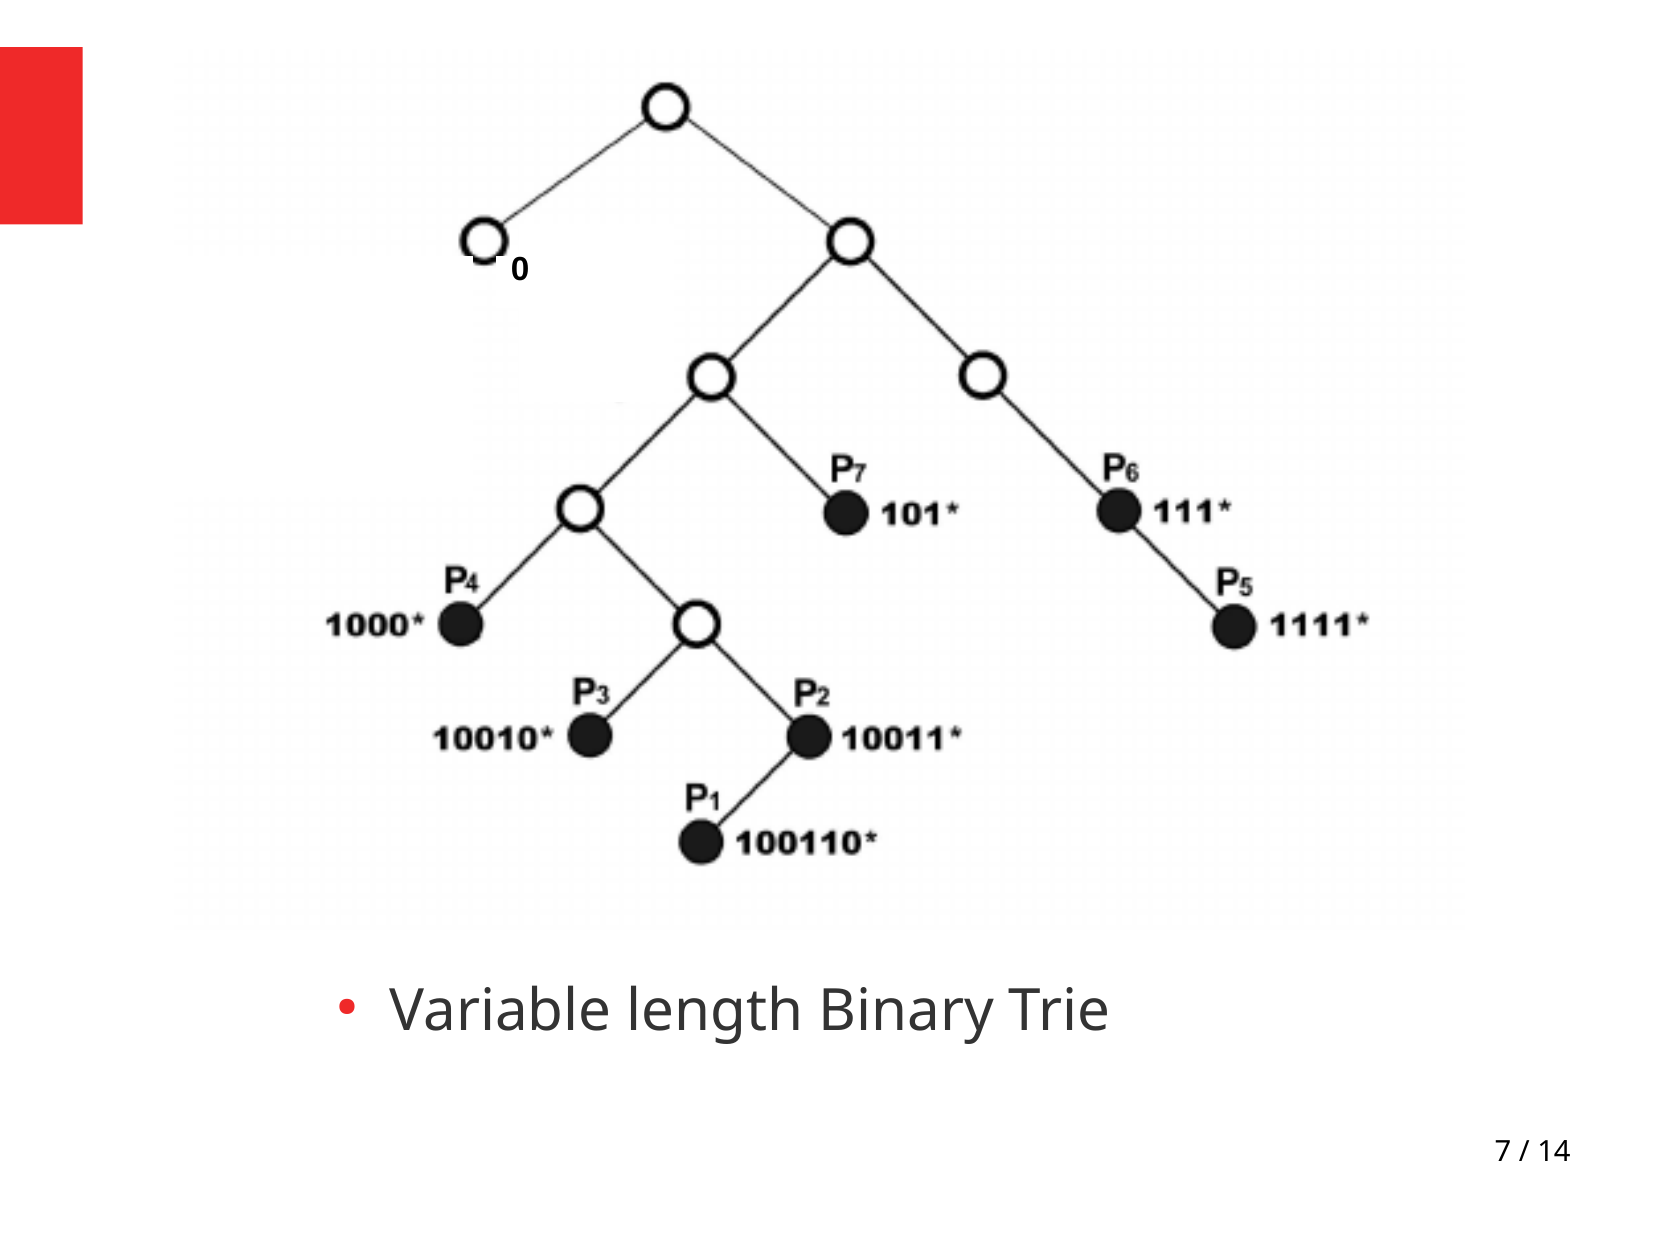

# 0
0
Variable length Binary Trie
7